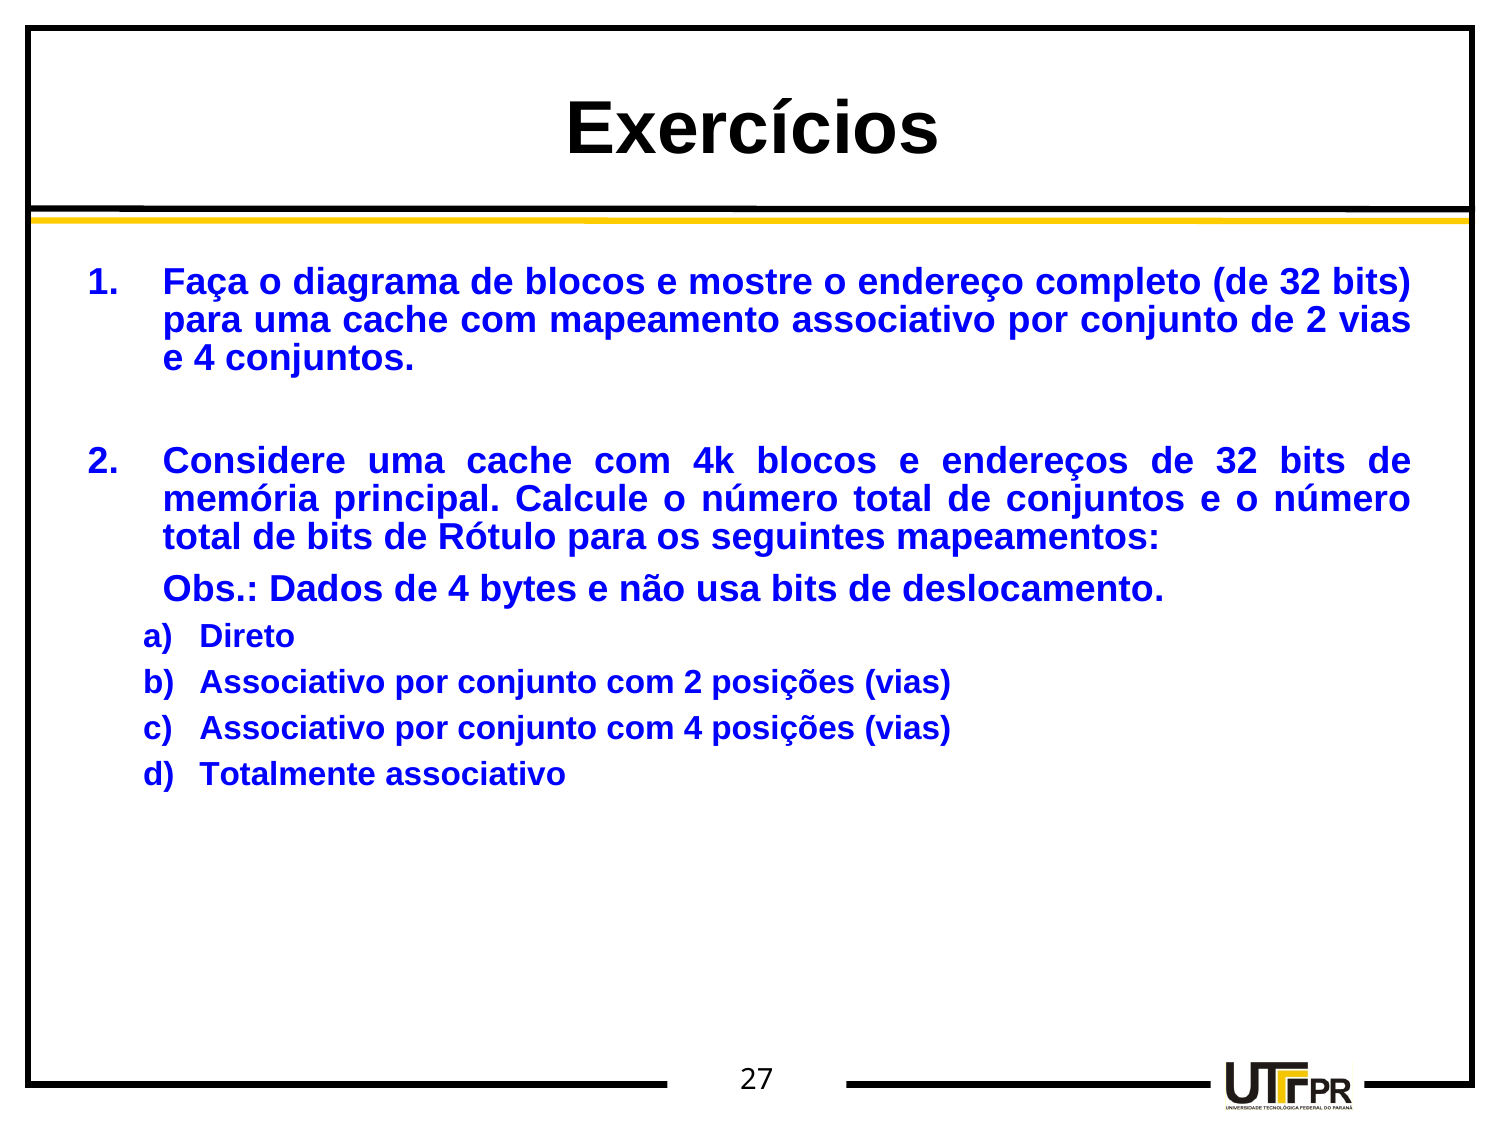

Exercícios
# Faça o diagrama de blocos e mostre o endereço completo (de 32 bits) para uma cache com mapeamento associativo por conjunto de 2 vias e 4 conjuntos.
Considere uma cache com 4k blocos e endereços de 32 bits de memória principal. Calcule o número total de conjuntos e o número total de bits de Rótulo para os seguintes mapeamentos:
	Obs.: Dados de 4 bytes e não usa bits de deslocamento.
Direto
Associativo por conjunto com 2 posições (vias)
Associativo por conjunto com 4 posições (vias)
Totalmente associativo